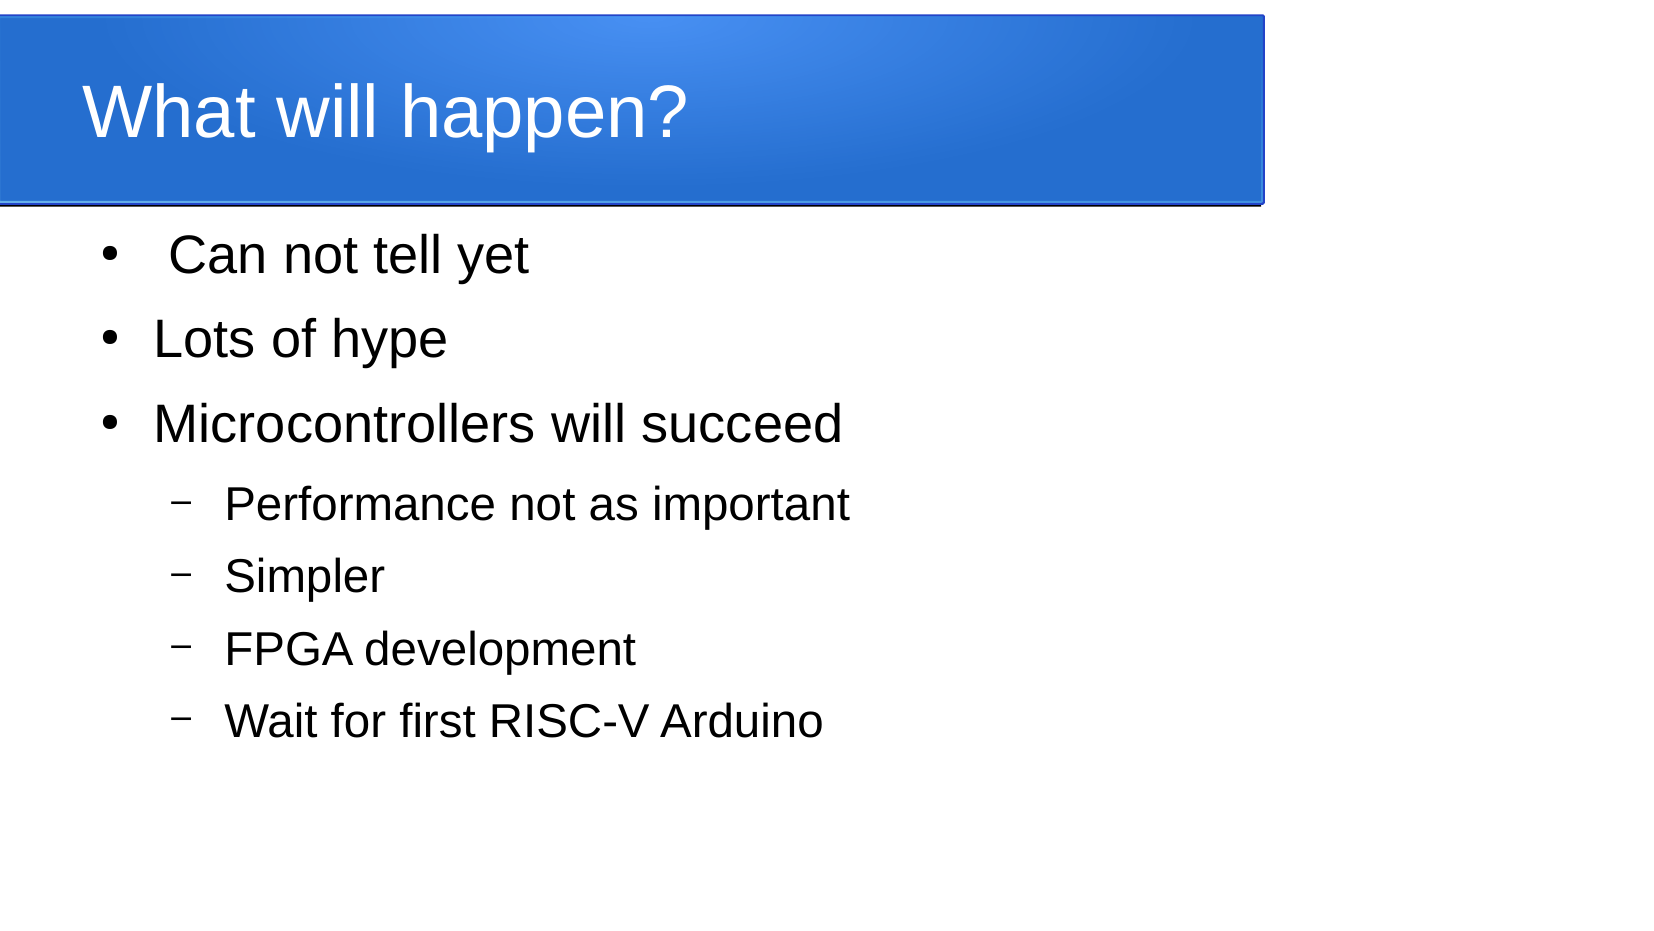

# What will happen?
 Can not tell yet
Lots of hype
Microcontrollers will succeed
Performance not as important
Simpler
FPGA development
Wait for first RISC-V Arduino